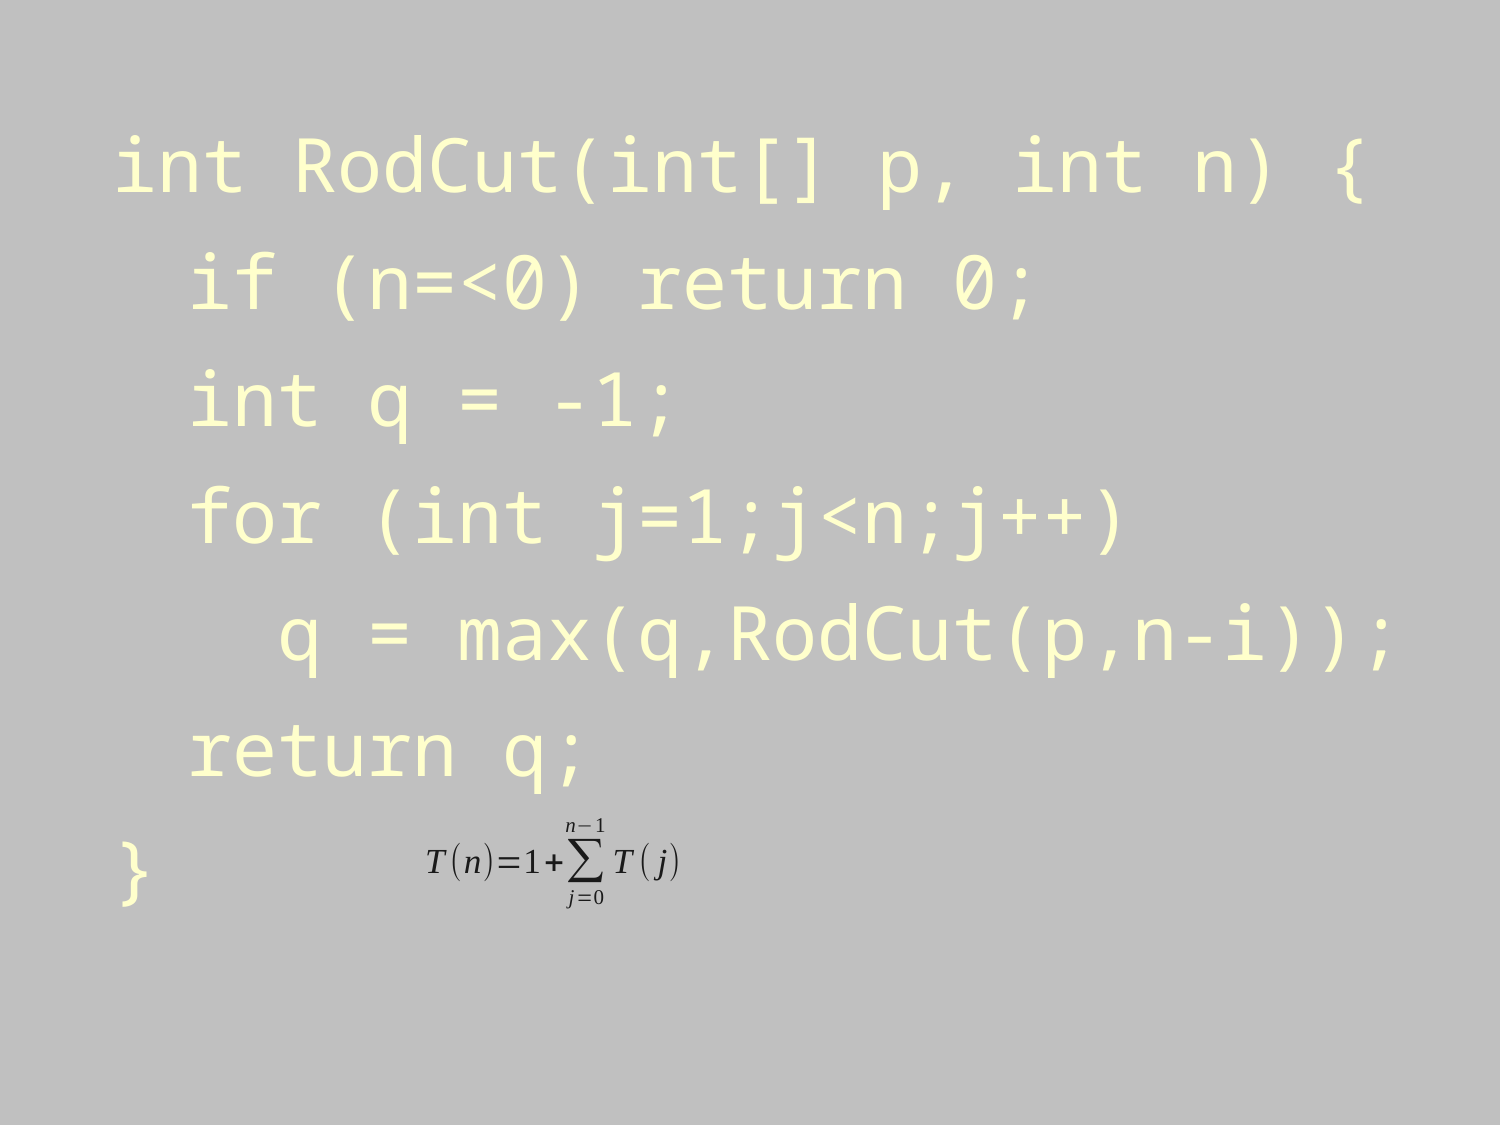

int RodCut(int[] p, int n) {
if (n=<0) return 0;
int q = -1;
for (int j=1;j<n;j++)
 q = max(q,RodCut(p,n-i));
return q;
}
#